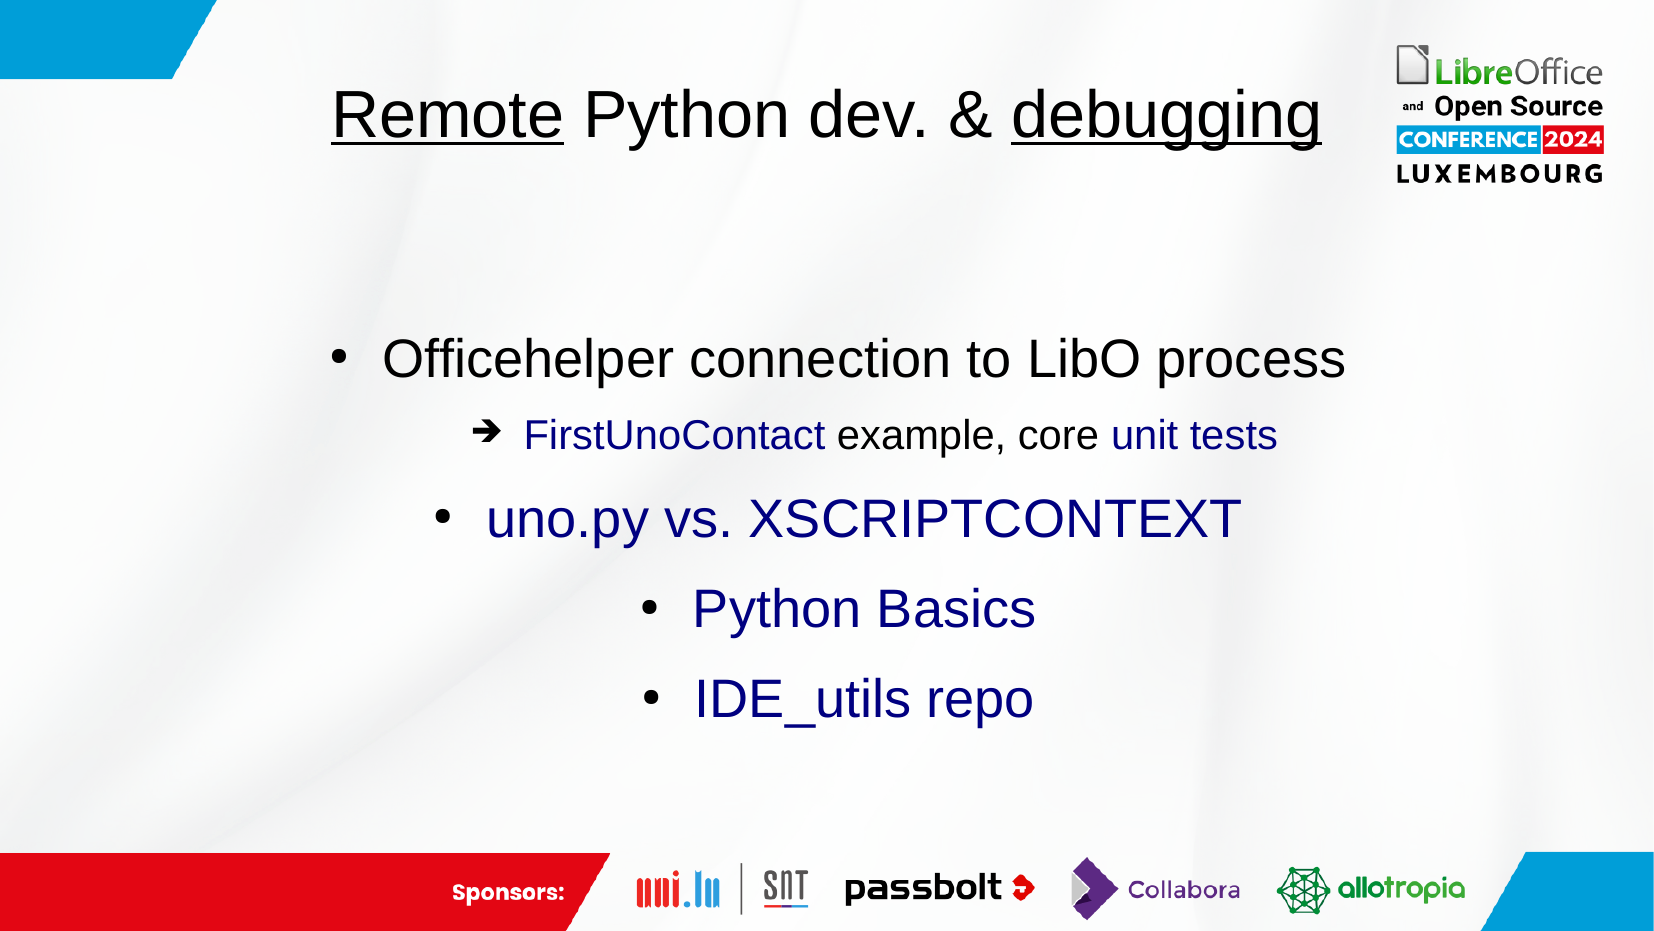

# Remote Python dev. & debugging
Officehelper connection to LibO process
FirstUnoContact example, core unit tests
uno.py vs. XSCRIPTCONTEXT
Python Basics
IDE_utils repo